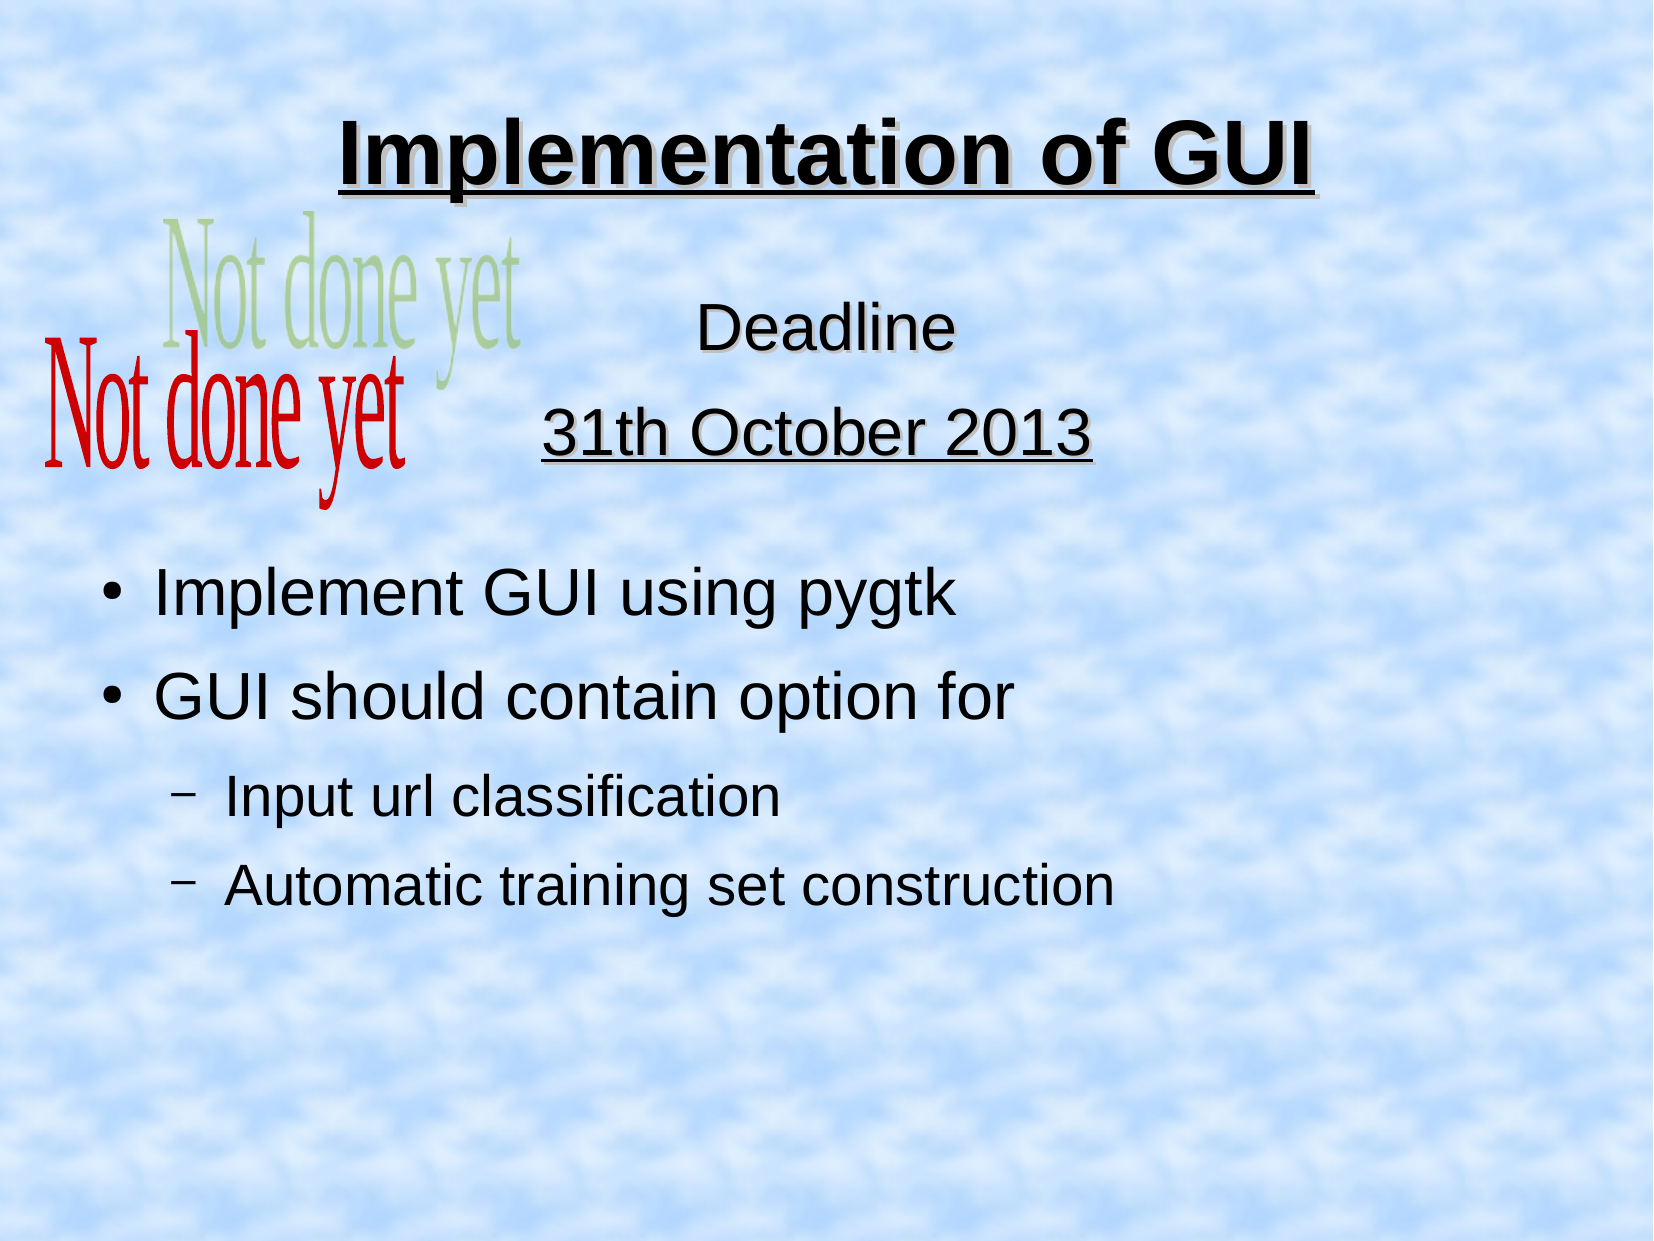

# Implementation of GUI
Deadline
31th October 2013
Not done yet
Implement GUI using pygtk
GUI should contain option for
Input url classification
Automatic training set construction